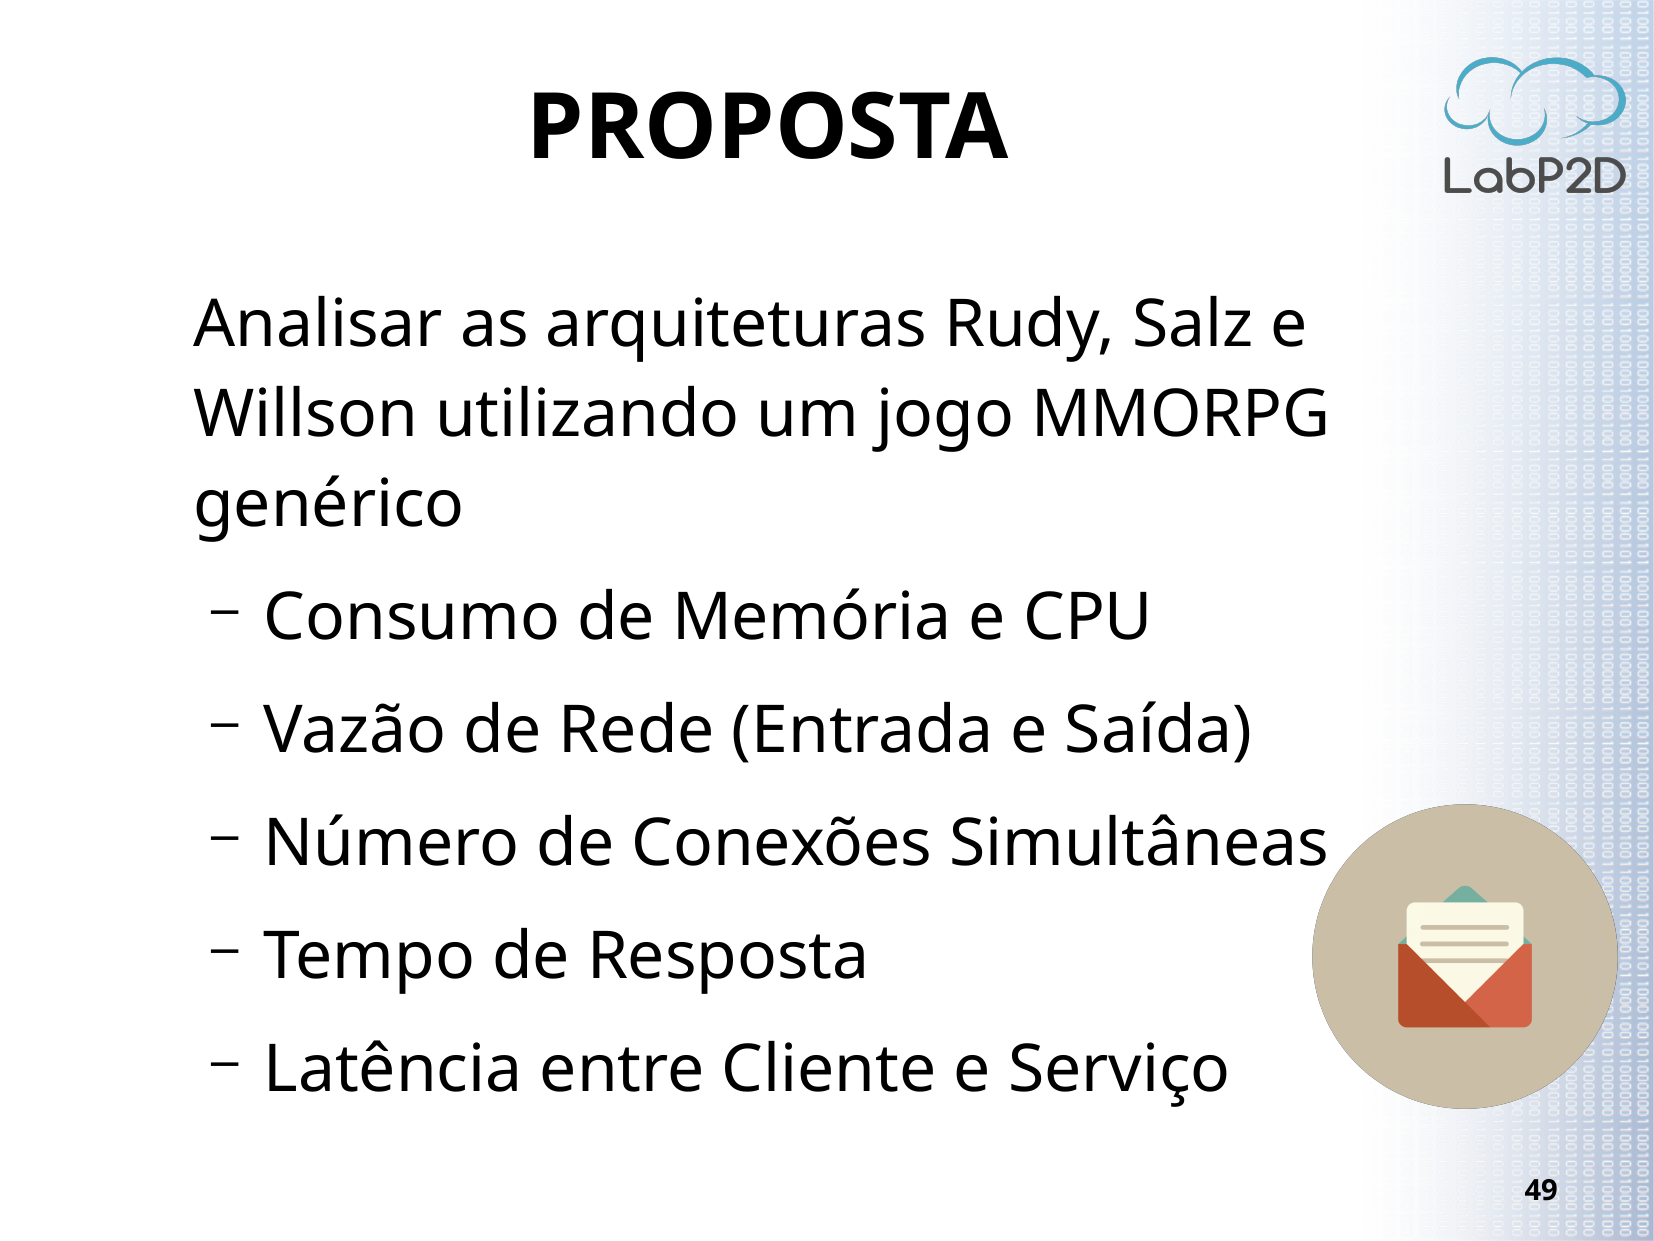

# PROPOSTA
Analisar as arquiteturas Rudy, Salz e Willson utilizando um jogo MMORPG genérico
Consumo de Memória e CPU
Vazão de Rede (Entrada e Saída)
Número de Conexões Simultâneas
Tempo de Resposta
Latência entre Cliente e Serviço
49